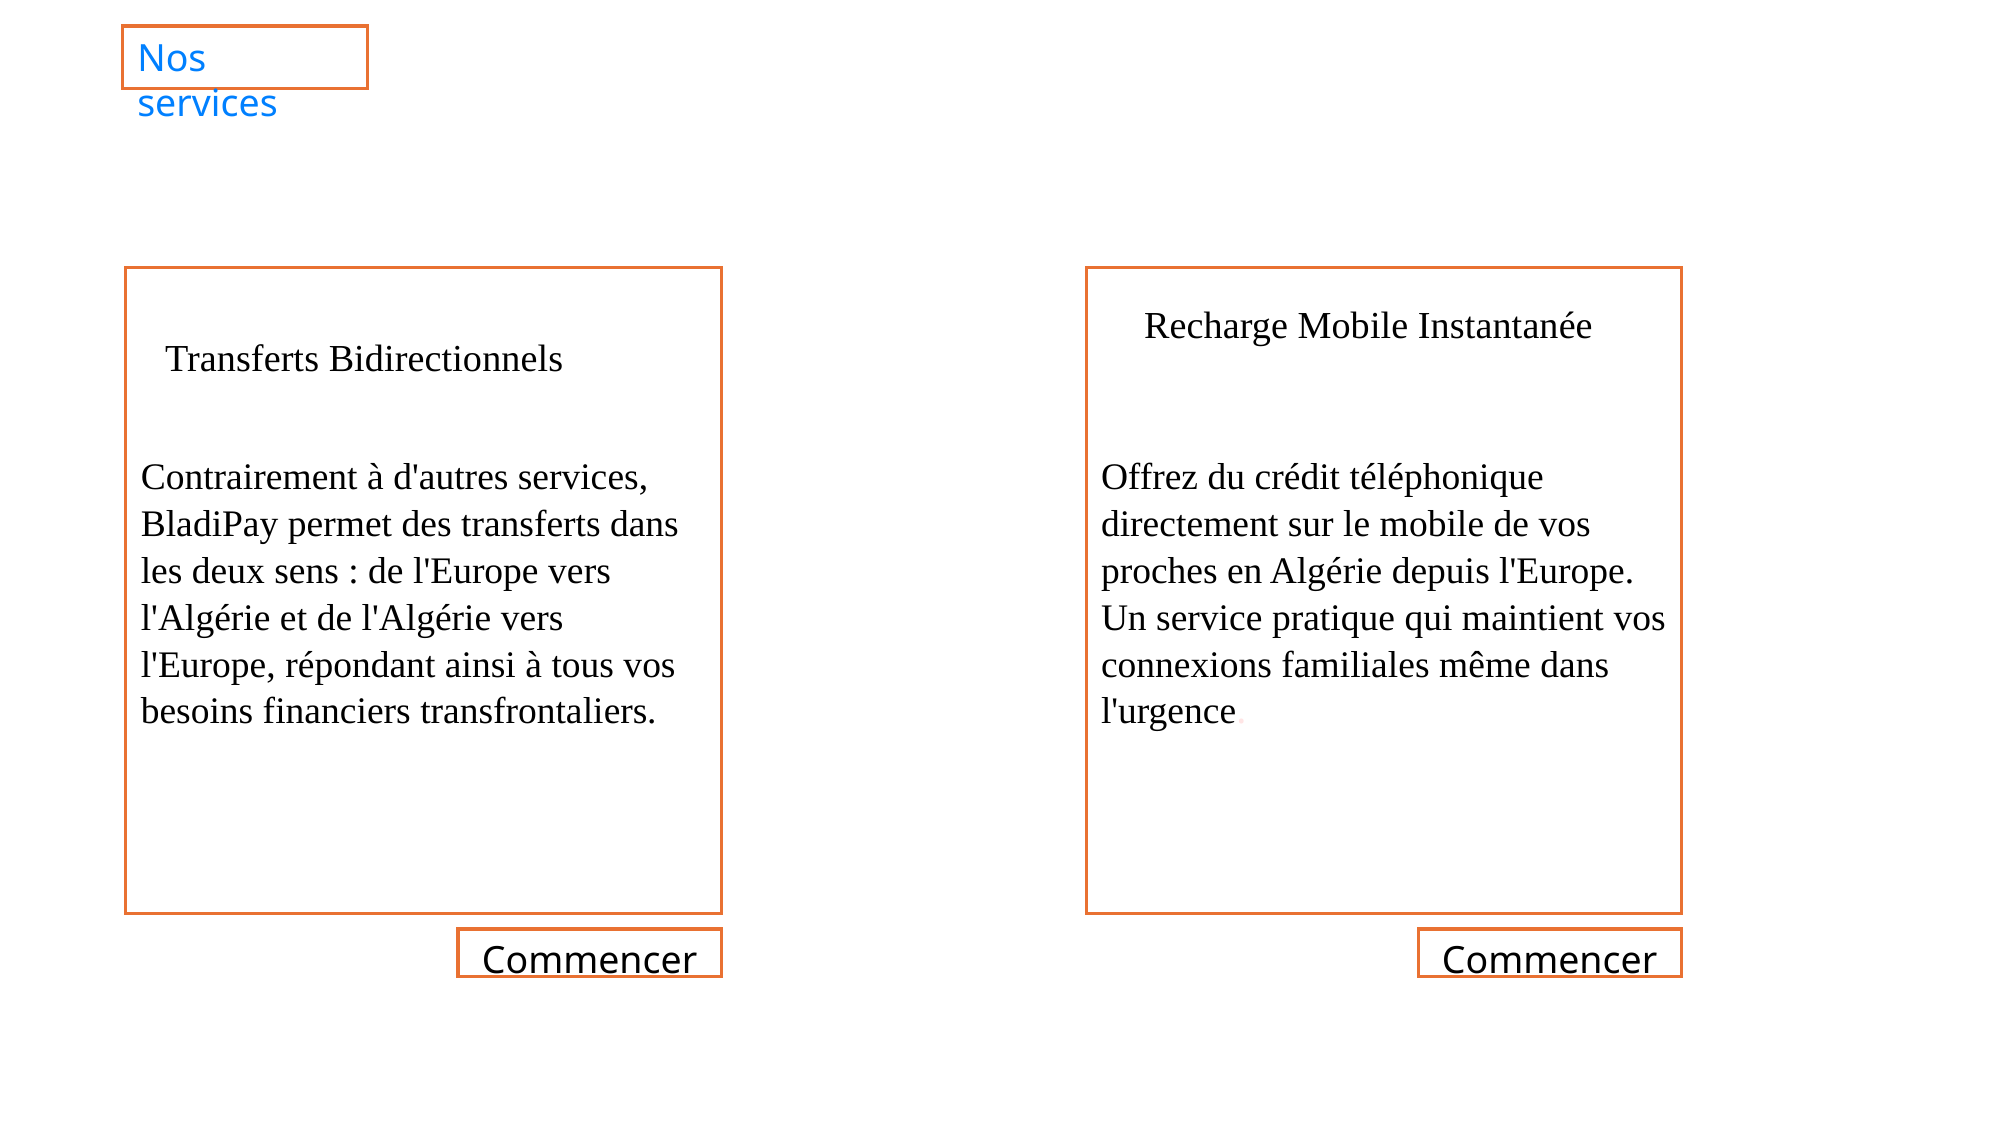

Nos services
Contrairement à d'autres services, BladiPay permet des transferts dans les deux sens : de l'Europe vers l'Algérie et de l'Algérie vers l'Europe, répondant ainsi à tous vos besoins financiers transfrontaliers.
Offrez du crédit téléphonique directement sur le mobile de vos proches en Algérie depuis l'Europe. Un service pratique qui maintient vos connexions familiales même dans l'urgence.
Recharge Mobile Instantanée
Transferts Bidirectionnels
Commencer
Commencer